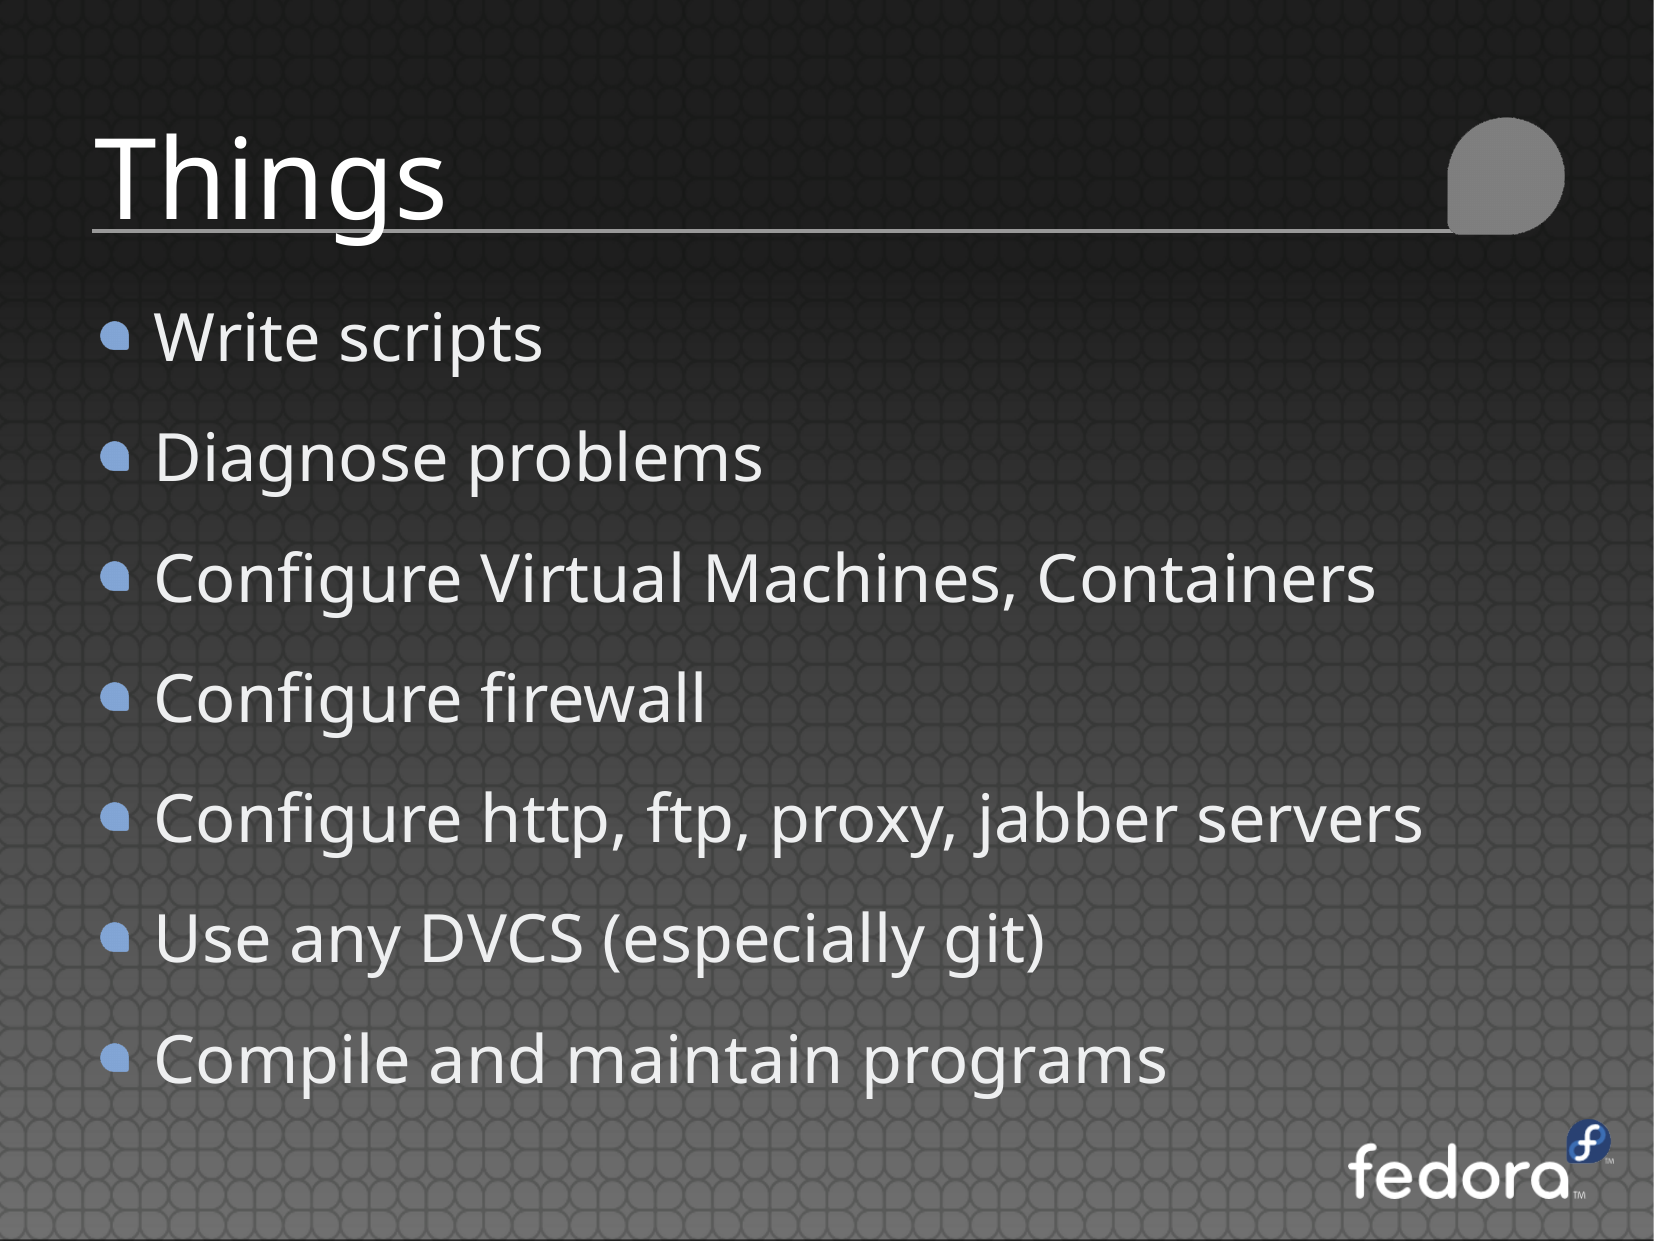

Things
# Write scripts
Diagnose problems
Configure Virtual Machines, Containers
Configure firewall
Configure http, ftp, proxy, jabber servers
Use any DVCS (especially git)
Compile and maintain programs